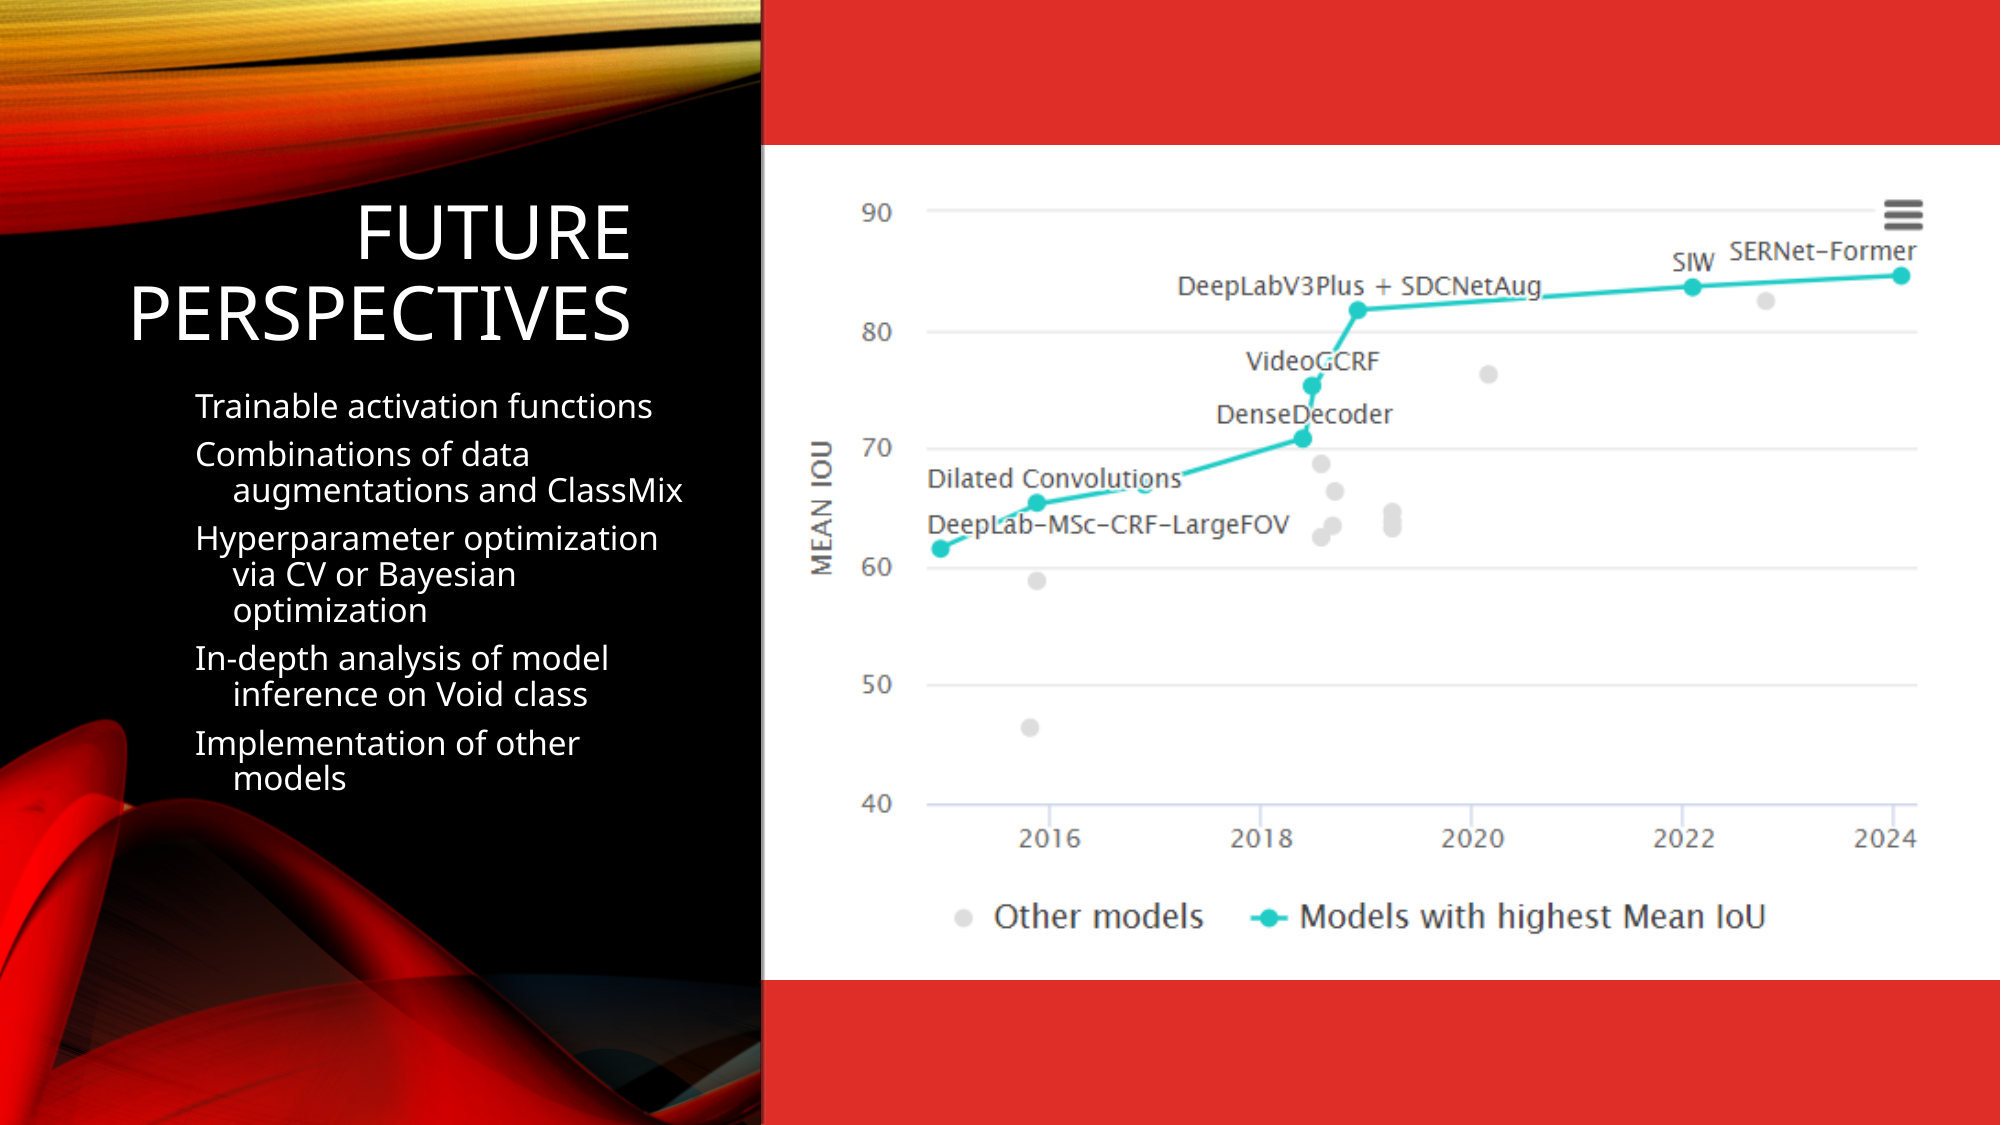

# Future perspectives
Trainable activation functions
Combinations of data augmentations and ClassMix
Hyperparameter optimization via CV or Bayesian optimization
In-depth analysis of model inference on Void class
Implementation of other models